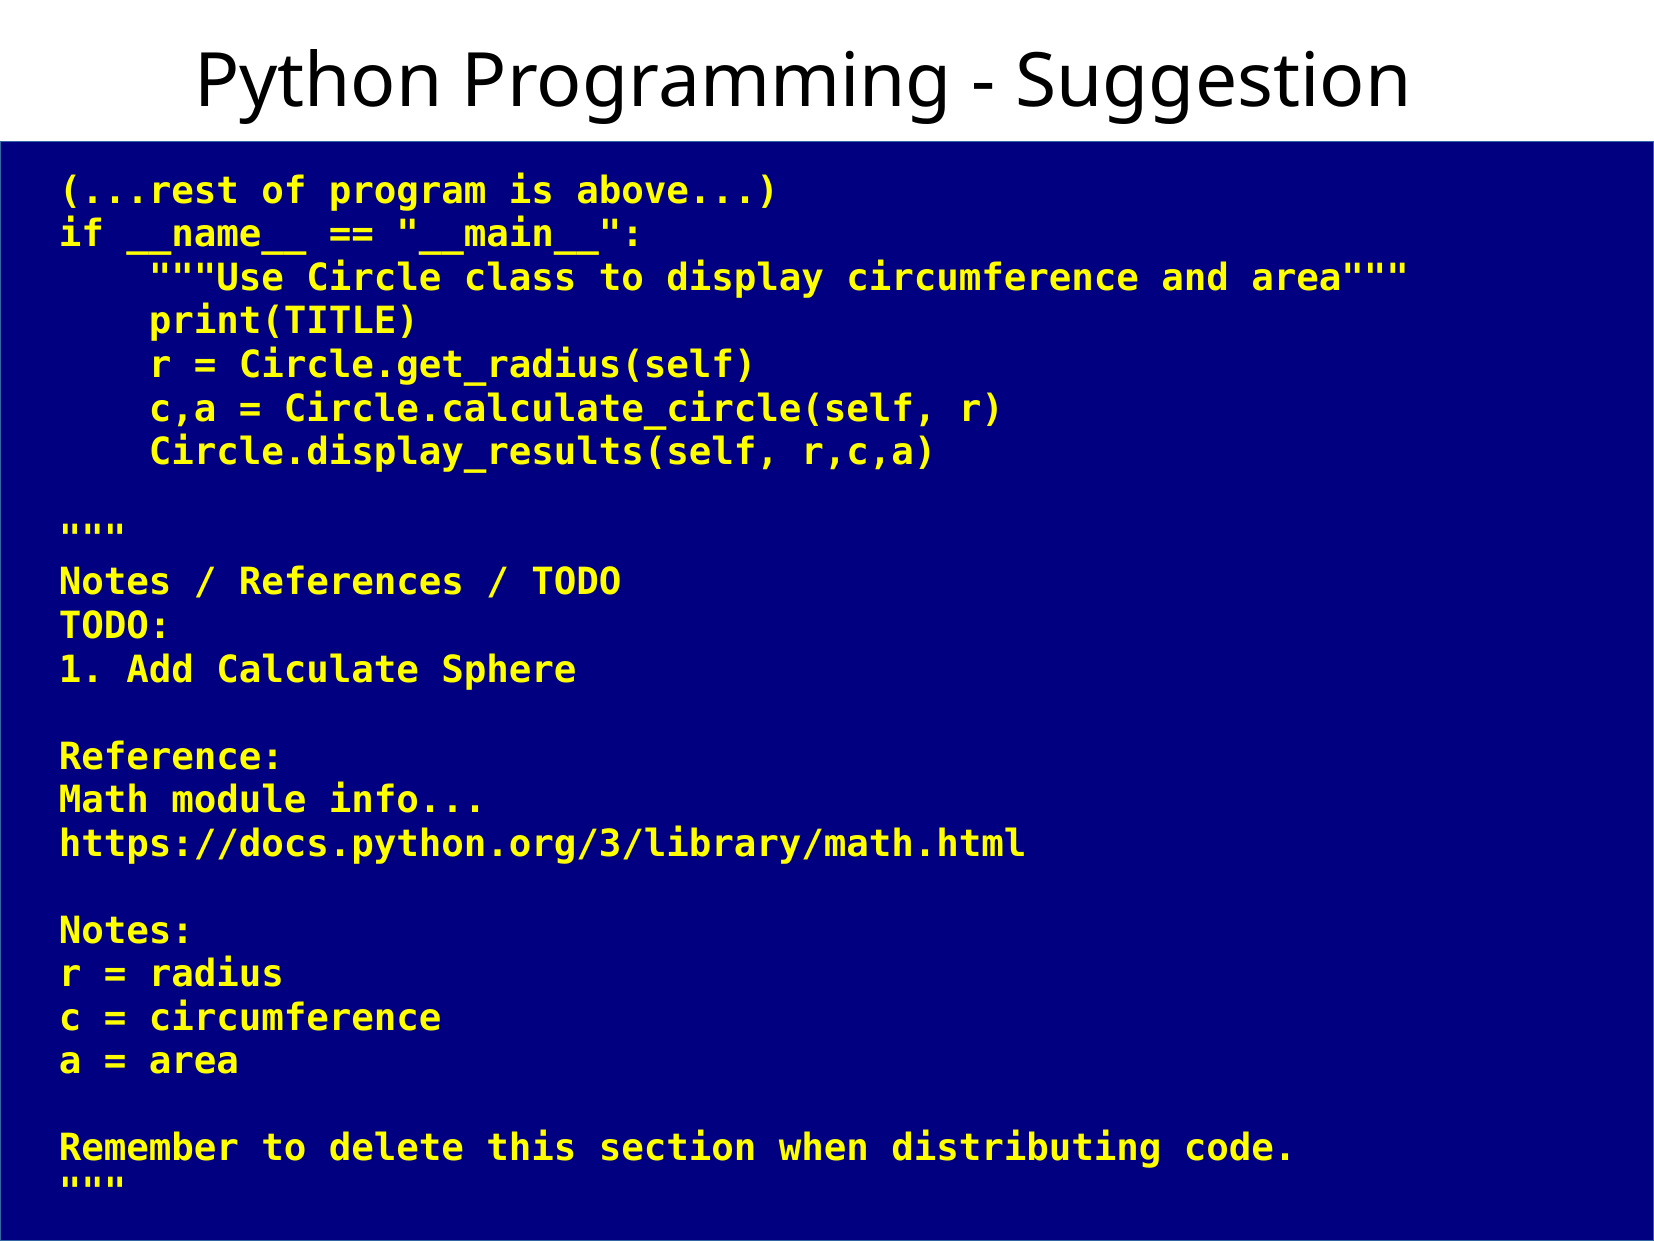

Python Programming - Suggestion
(...rest of program is above...)
if __name__ == "__main__":
 """Use Circle class to display circumference and area"""
 print(TITLE)
 r = Circle.get_radius(self)
 c,a = Circle.calculate_circle(self, r)
 Circle.display_results(self, r,c,a)
"""
Notes / References / TODO
TODO:
1. Add Calculate Sphere
Reference:
Math module info...
https://docs.python.org/3/library/math.html
Notes:
r = radius
c = circumference
a = area
Remember to delete this section when distributing code.
"""
# lsusb